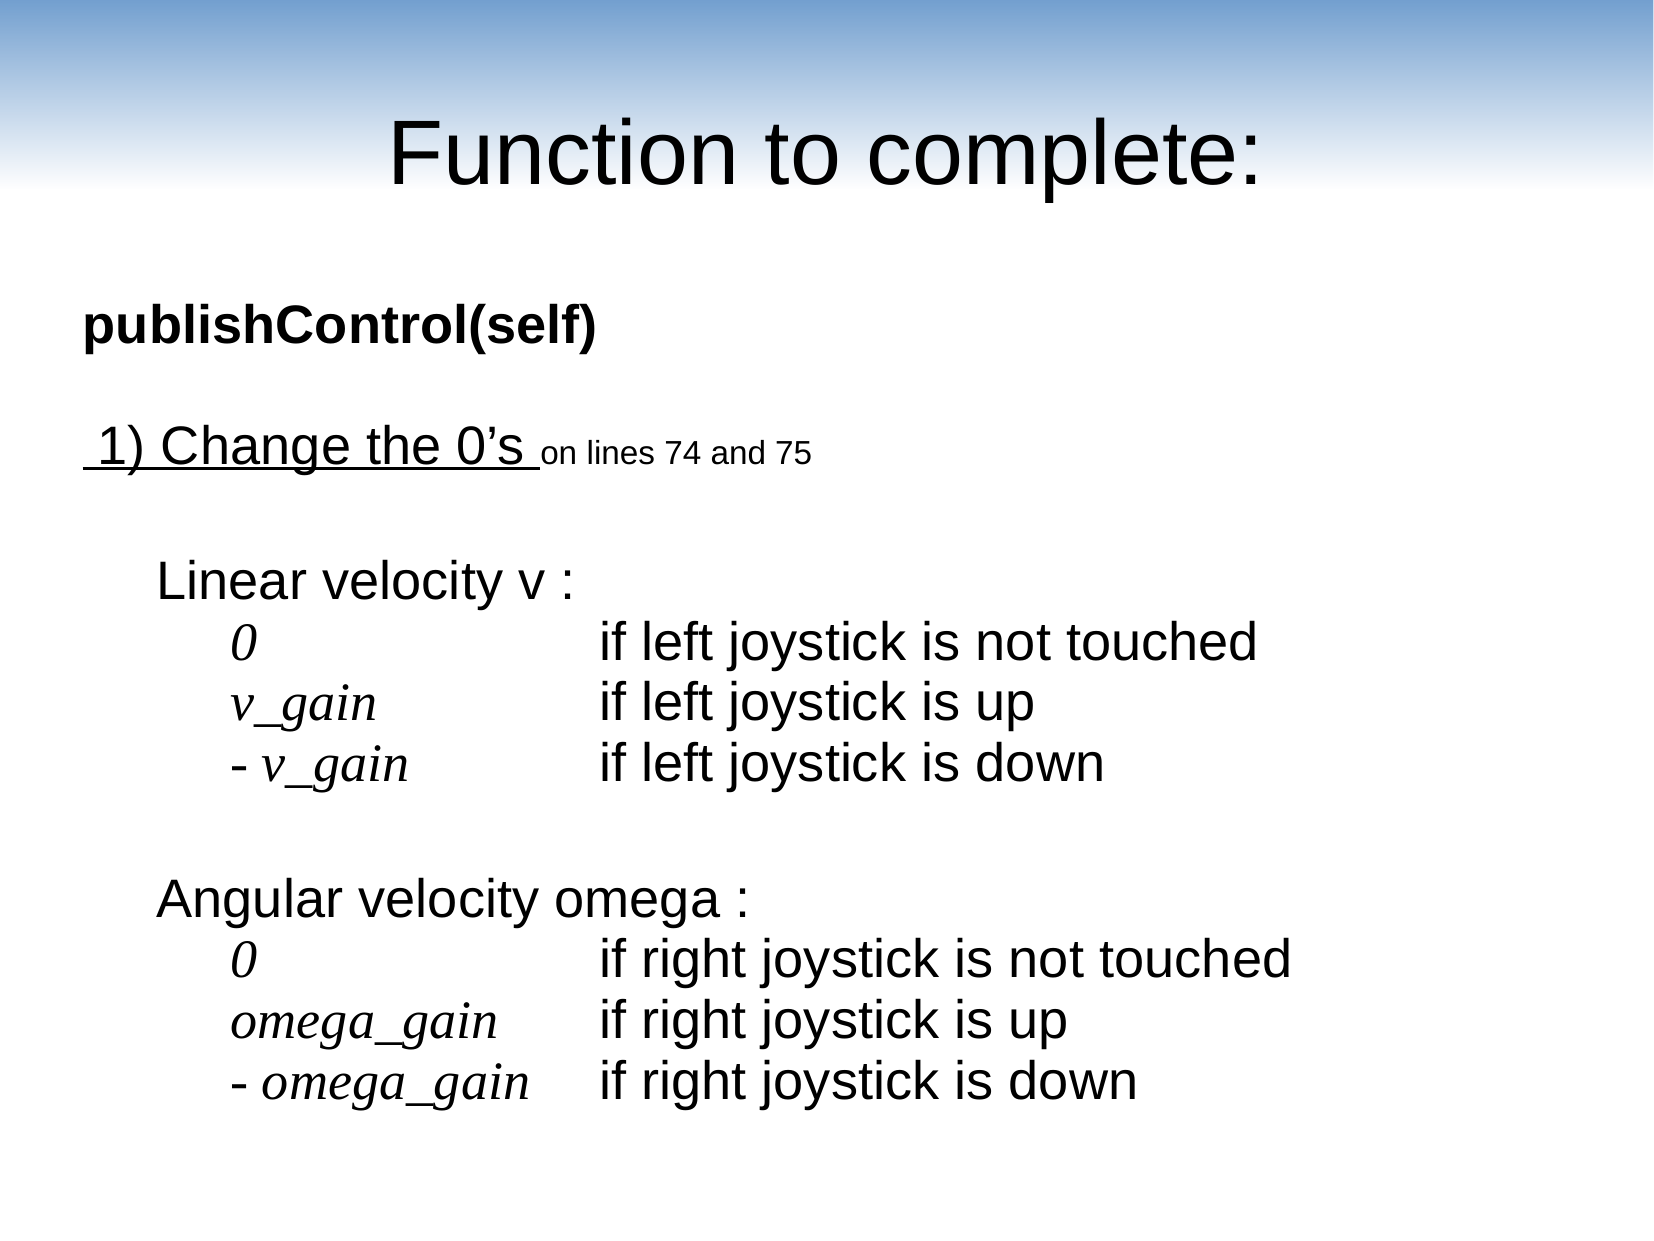

# Function to complete:
publishControl(self)
 1) Change the 0’s on lines 74 and 75
	Linear velocity v :
		0 		if left joystick is not touched
		v_gain 	if left joystick is up
		- v_gain 	if left joystick is down
	Angular velocity omega :
		0 					if right joystick is not touched
		omega_gain 		if right joystick is up
		- omega_gain 	if right joystick is down